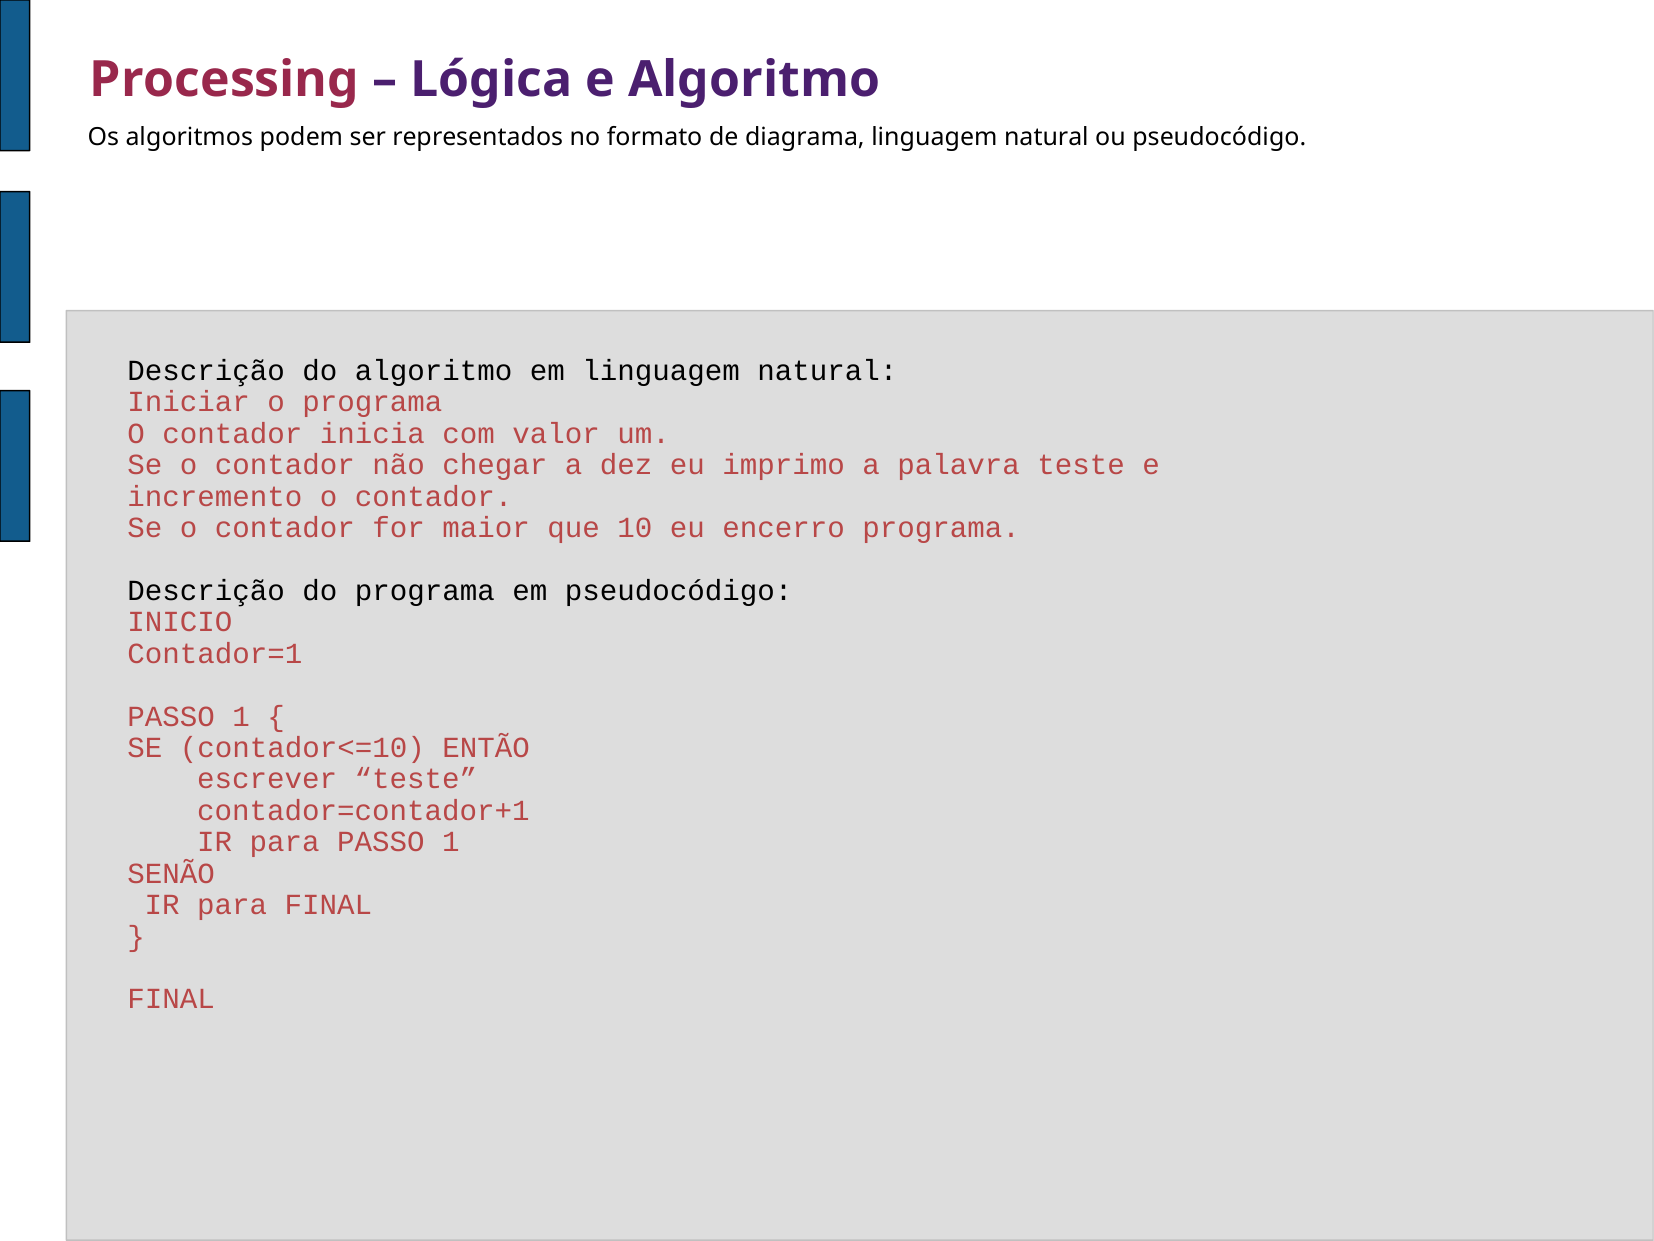

Processing – Lógica e Algoritmo
Os algoritmos podem ser representados no formato de diagrama, linguagem natural ou pseudocódigo.
Descrição do algoritmo em linguagem natural:
Iniciar o programa
O contador inicia com valor um.
Se o contador não chegar a dez eu imprimo a palavra teste e
incremento o contador.
Se o contador for maior que 10 eu encerro programa.
Descrição do programa em pseudocódigo:
INICIO
Contador=1
PASSO 1 {
SE (contador<=10) ENTÃO
 escrever “teste”
 contador=contador+1
 IR para PASSO 1
SENÃO
 IR para FINAL
}
FINAL